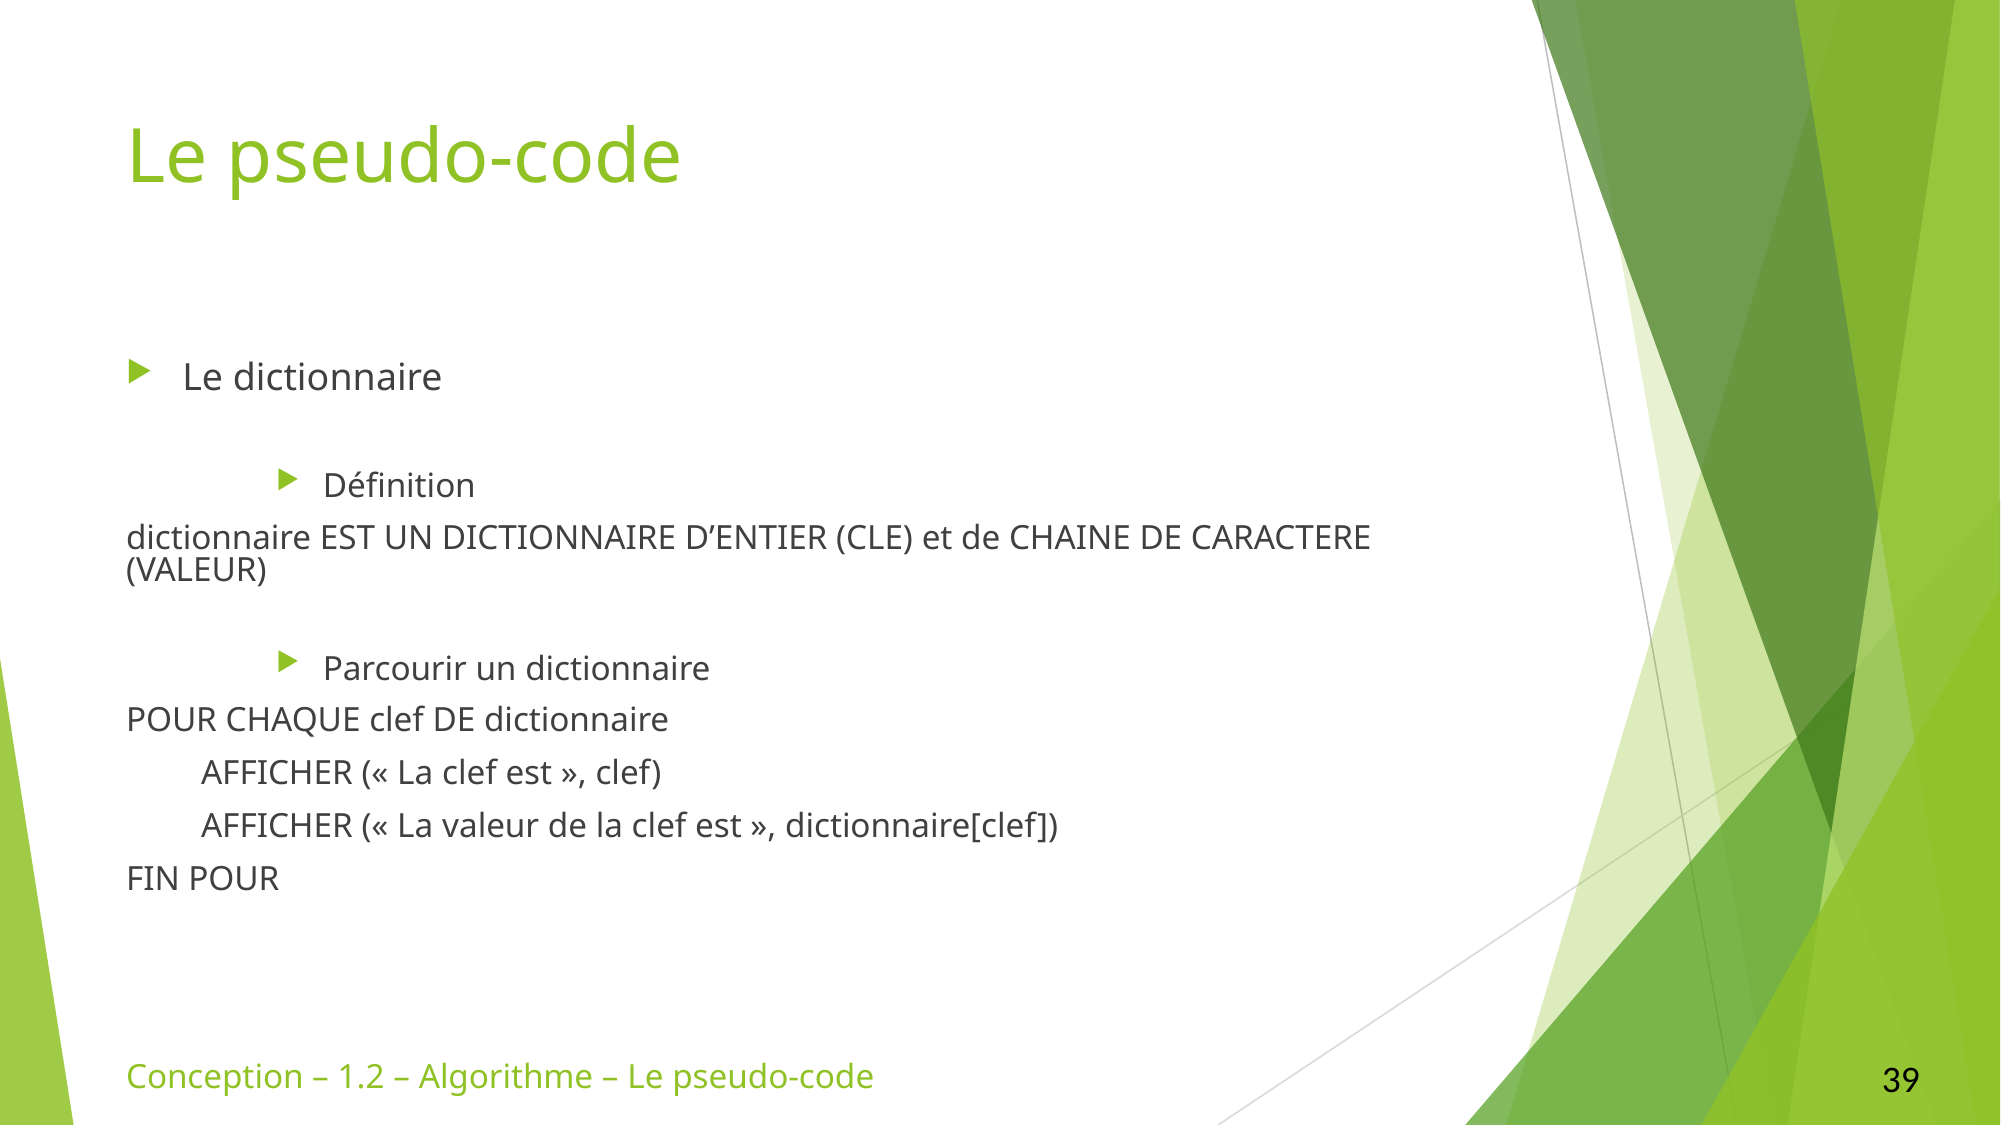

# Le pseudo-code
Le dictionnaire
Définition
dictionnaire EST UN DICTIONNAIRE D’ENTIER (CLE) et de CHAINE DE CARACTERE (VALEUR)
Parcourir un dictionnaire
POUR CHAQUE clef DE dictionnaire
	AFFICHER (« La clef est », clef)
	AFFICHER (« La valeur de la clef est », dictionnaire[clef])
FIN POUR
Conception – 1.2 – Algorithme – Le pseudo-code